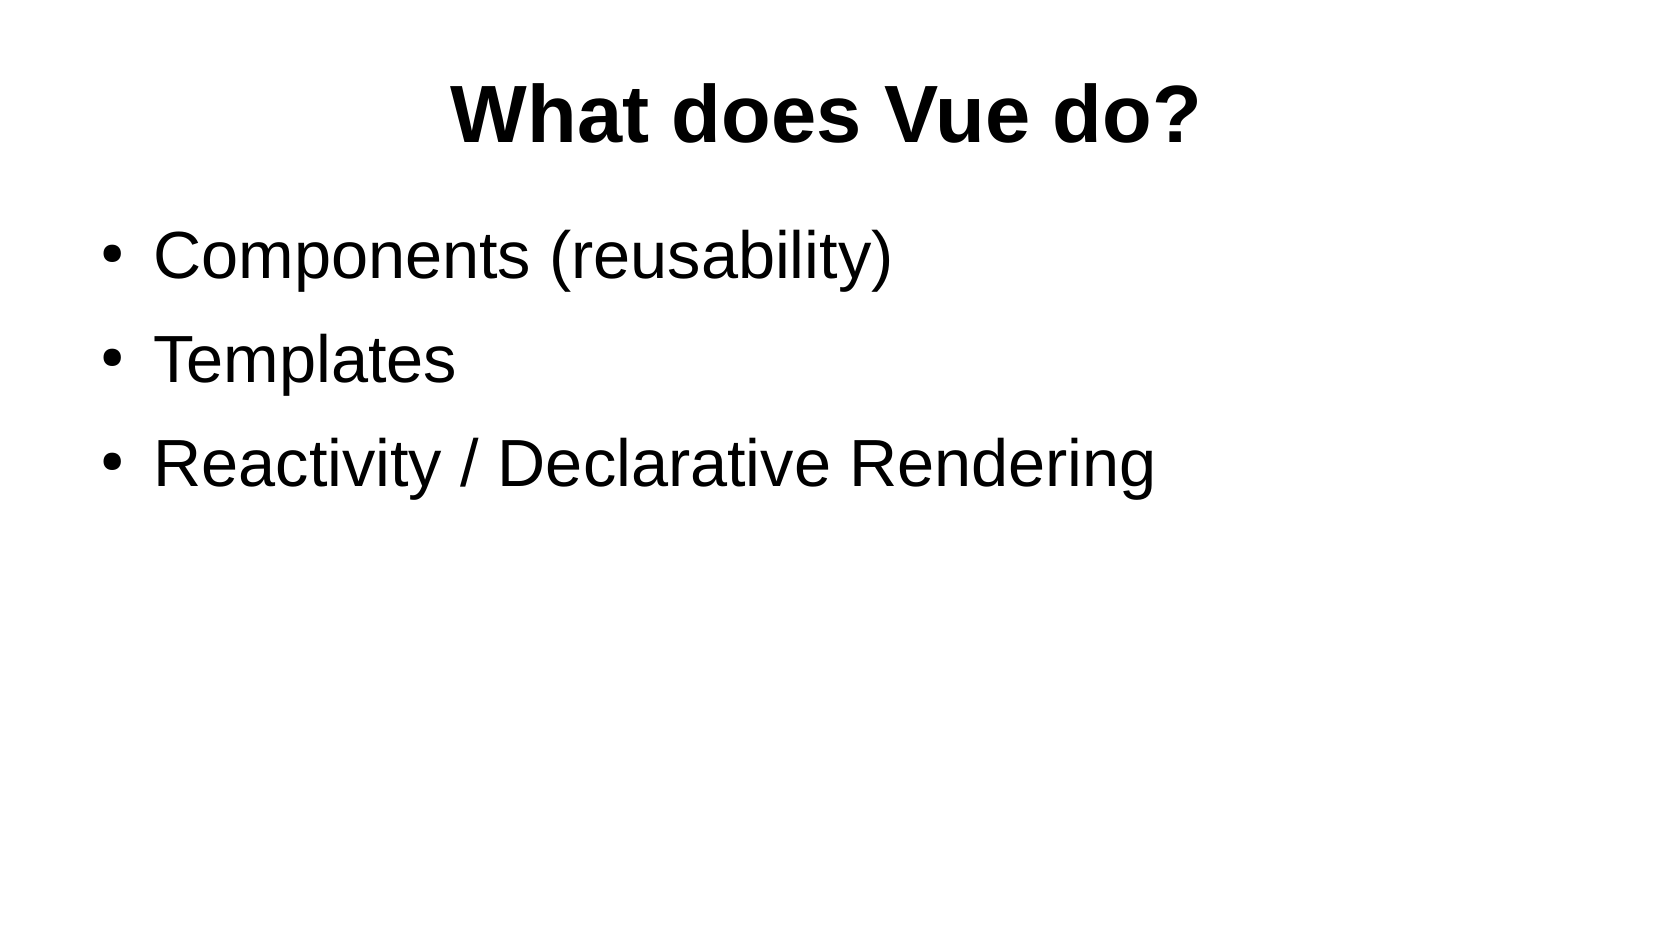

# What does Vue do?
Components (reusability)
Templates
Reactivity / Declarative Rendering